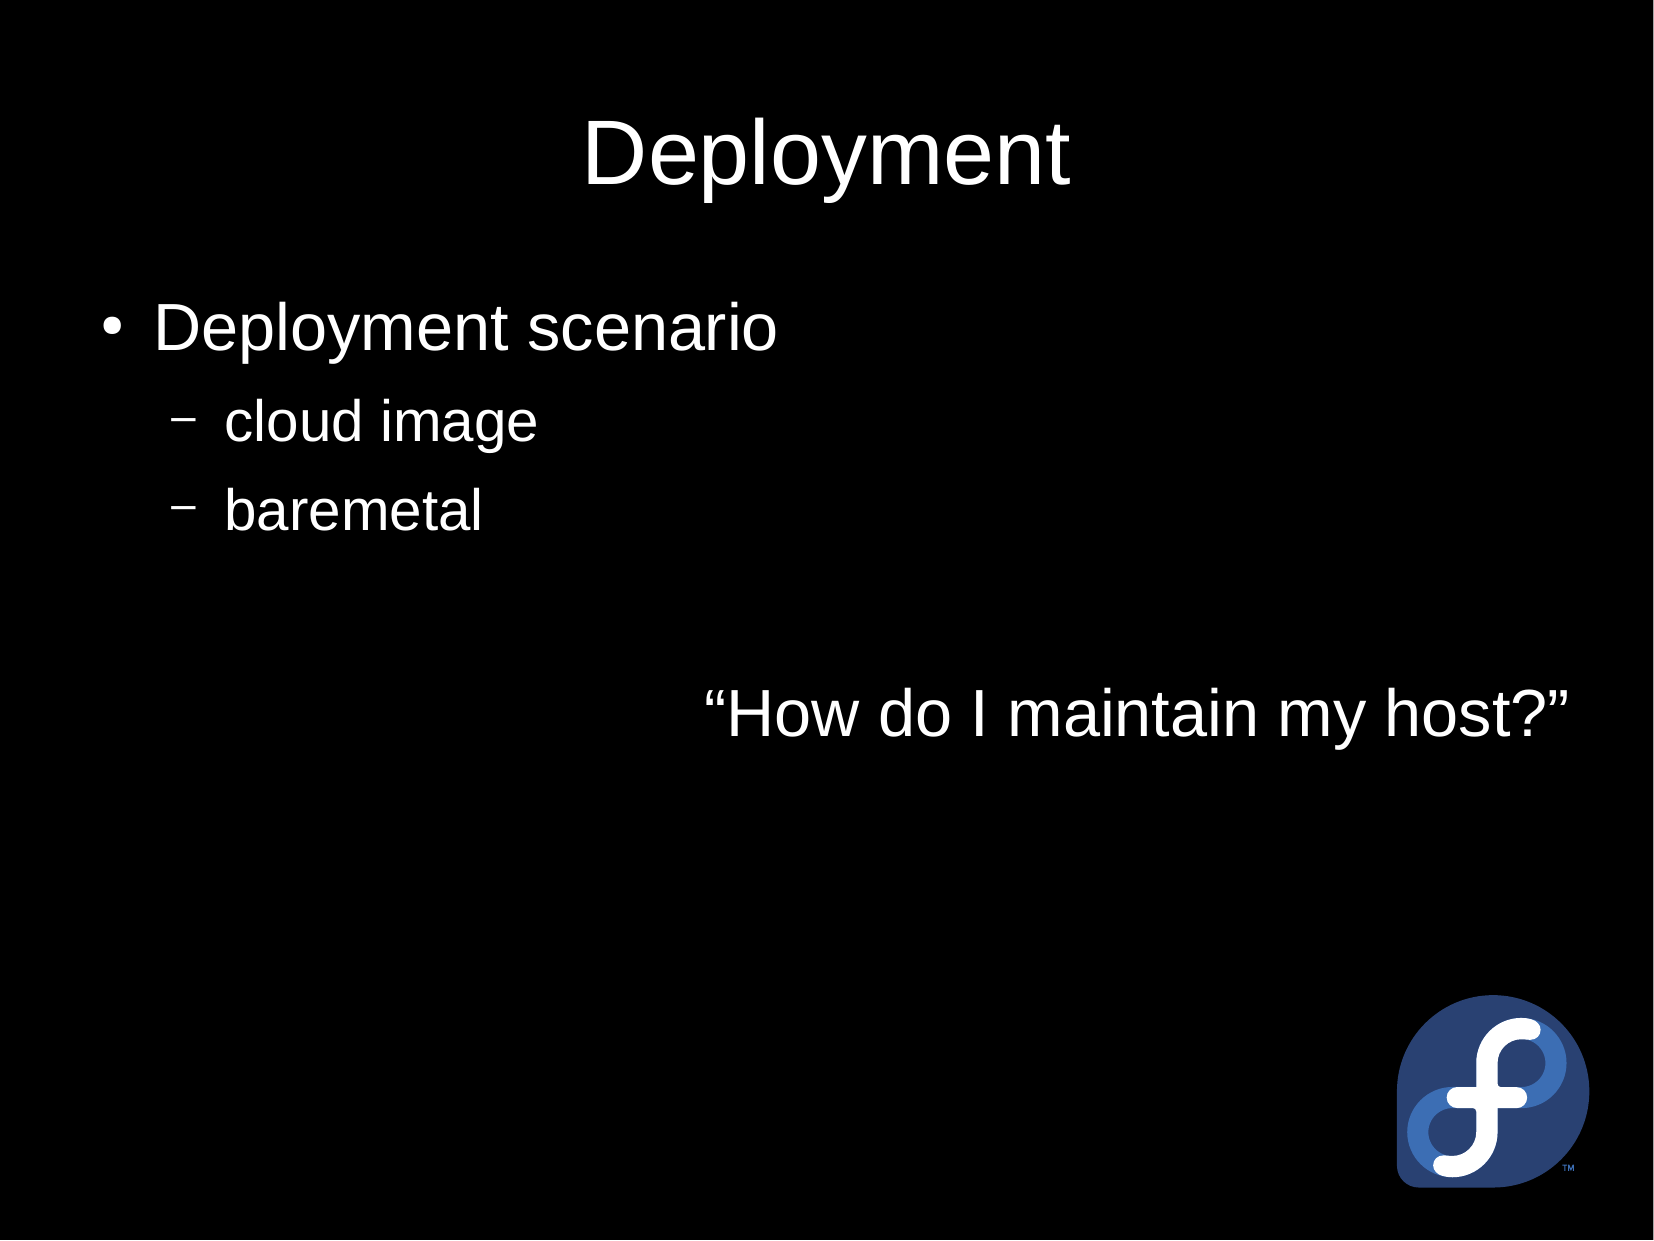

# Deployment
Deployment scenario
cloud image
baremetal
“How do I maintain my host?”